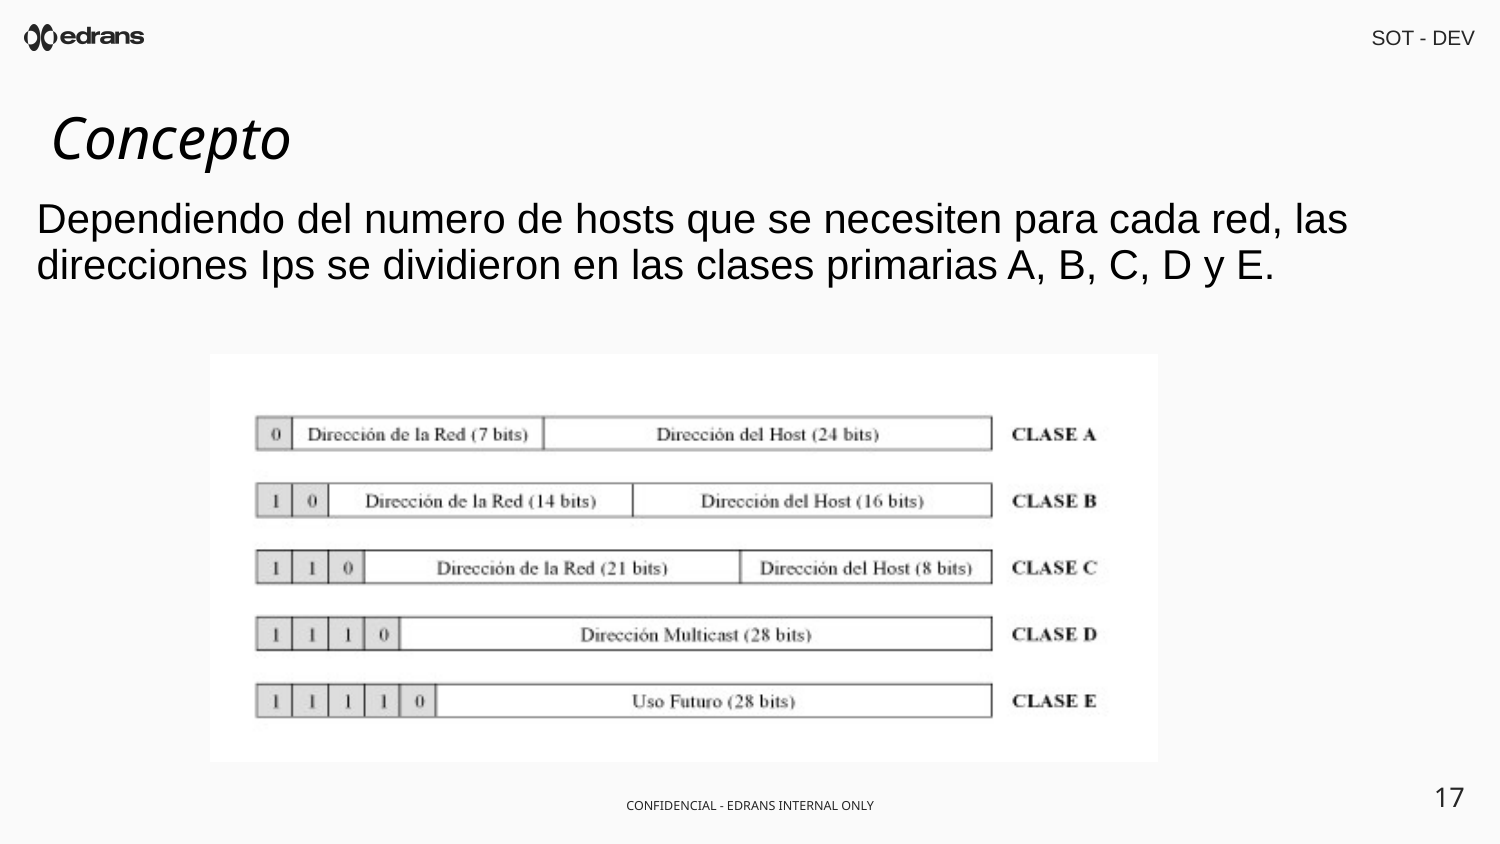

SOT - DEV
Concepto
Dependiendo del numero de hosts que se necesiten para cada red, las direcciones Ips se dividieron en las clases primarias A, B, C, D y E.
CONFIDENCIAL - EDRANS INTERNAL ONLY